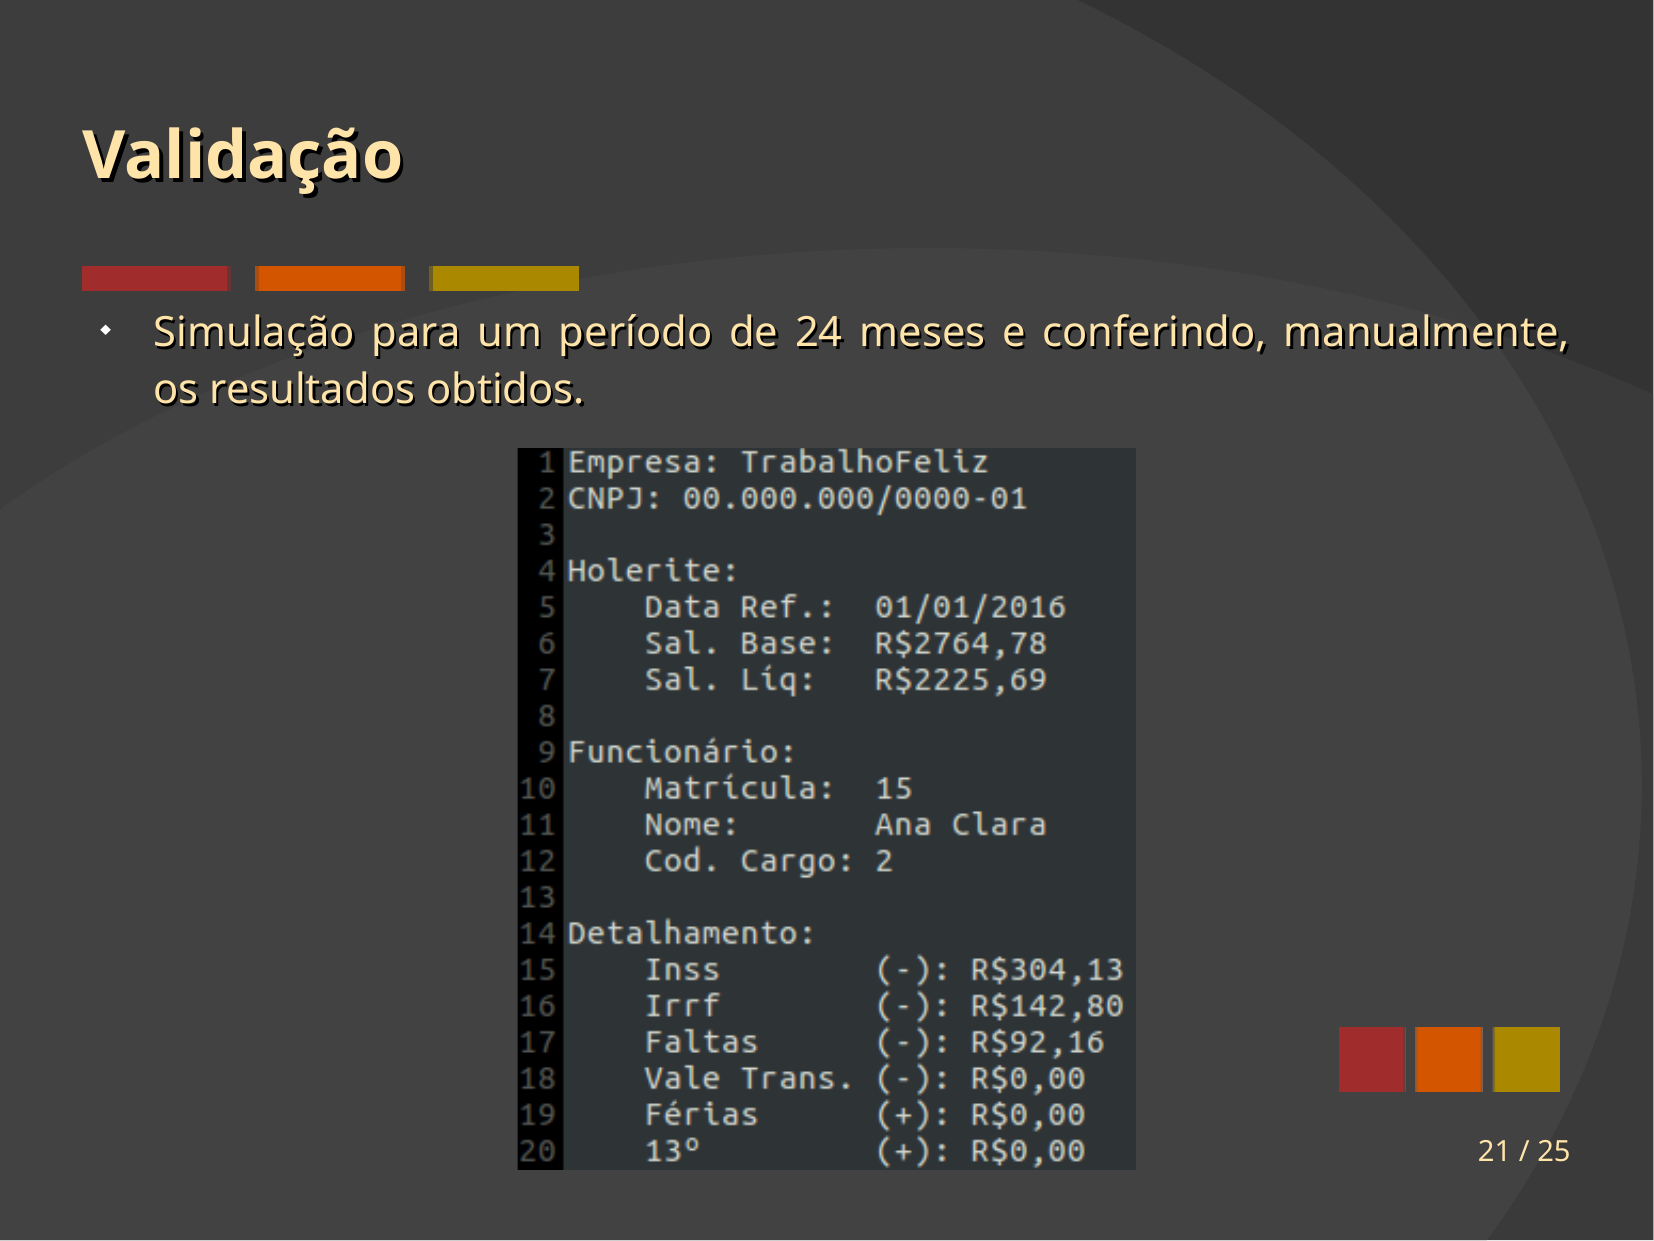

# Validação
Simulação para um período de 24 meses e conferindo, manualmente, os resultados obtidos.
21